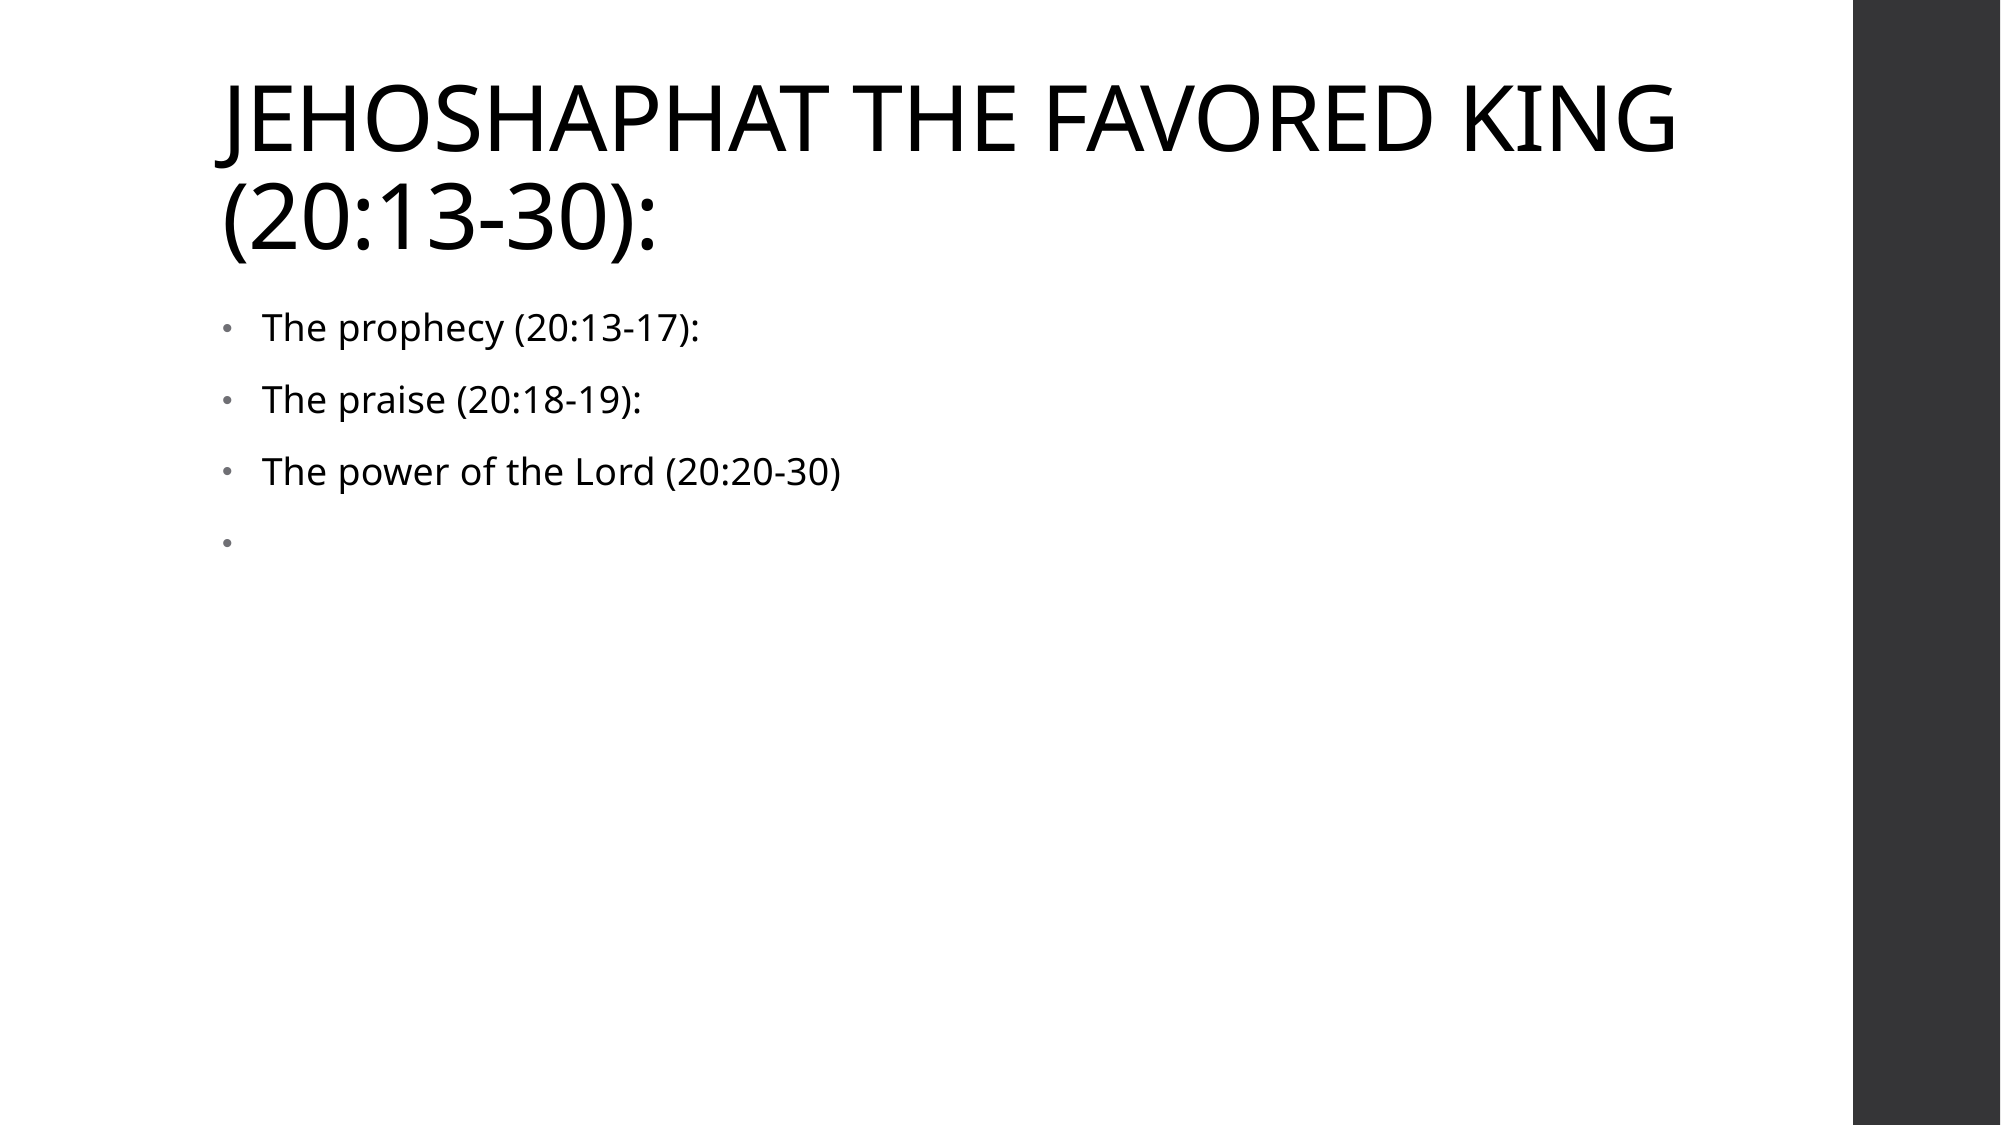

# JEHOSHAPHAT THE FAVORED KING (20:13-30):
 The prophecy (20:13-17):
 The praise (20:18-19):
 The power of the Lord (20:20-30)